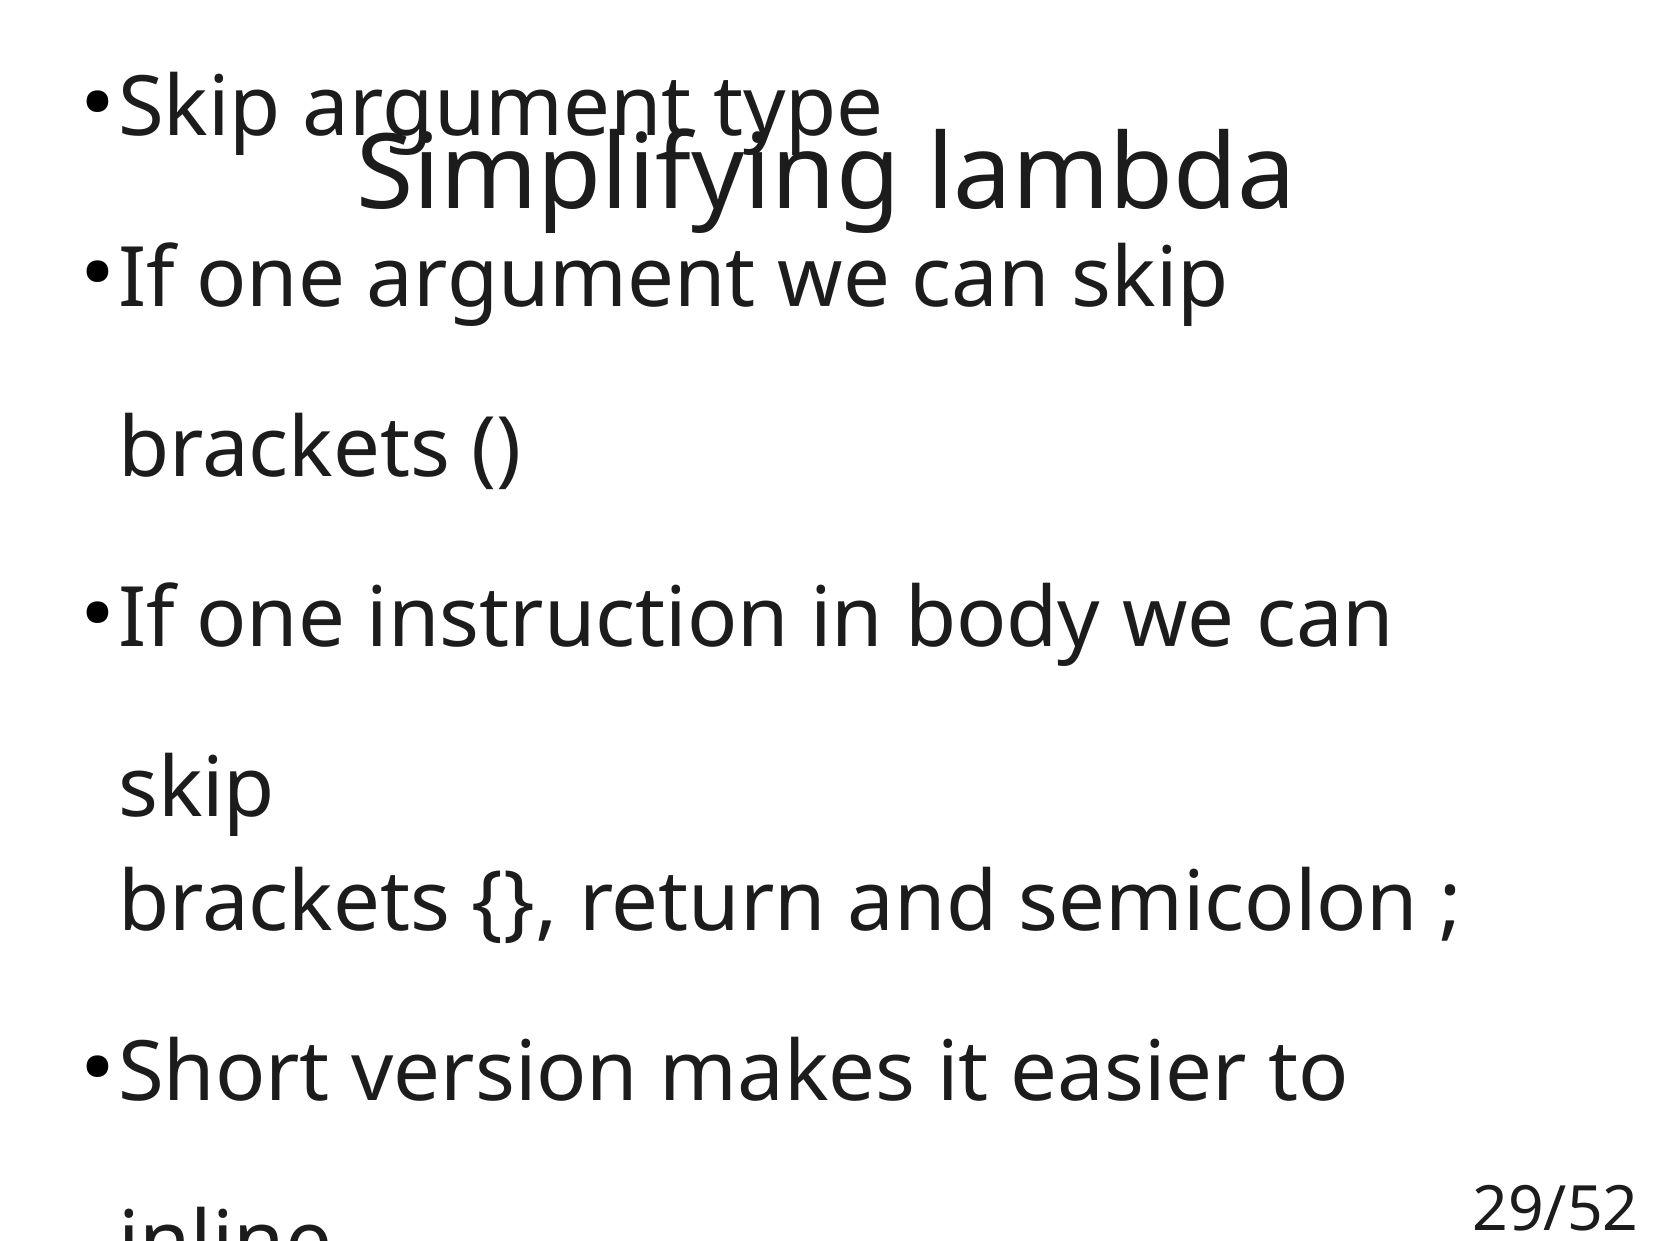

Skip argument type
If one argument we can skip brackets ()
If one instruction in body we can skip
brackets {}, return and semicolon ;
Short version makes it easier to inline
lambda
# Simplifying lambda